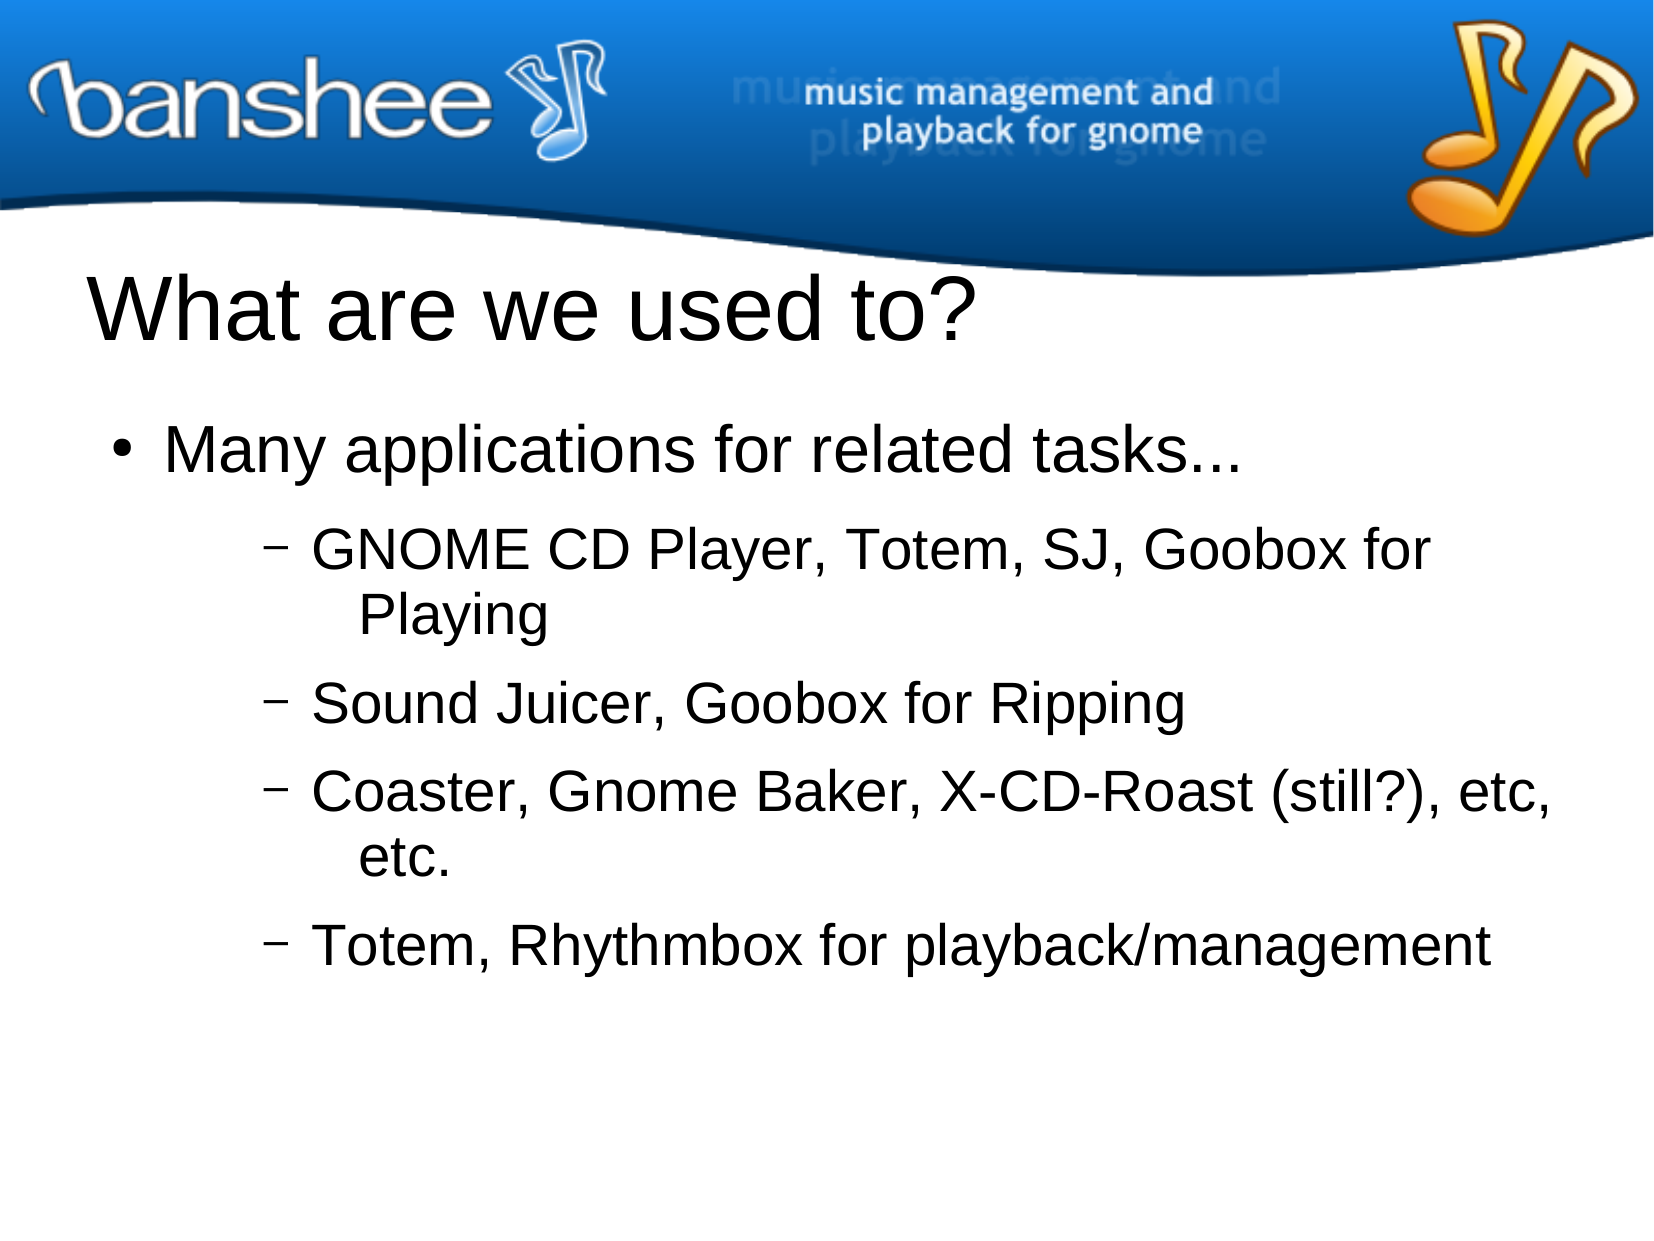

# What are we used to?
Many applications for related tasks...
GNOME CD Player, Totem, SJ, Goobox for Playing
Sound Juicer, Goobox for Ripping
Coaster, Gnome Baker, X-CD-Roast (still?), etc, etc.
Totem, Rhythmbox for playback/management